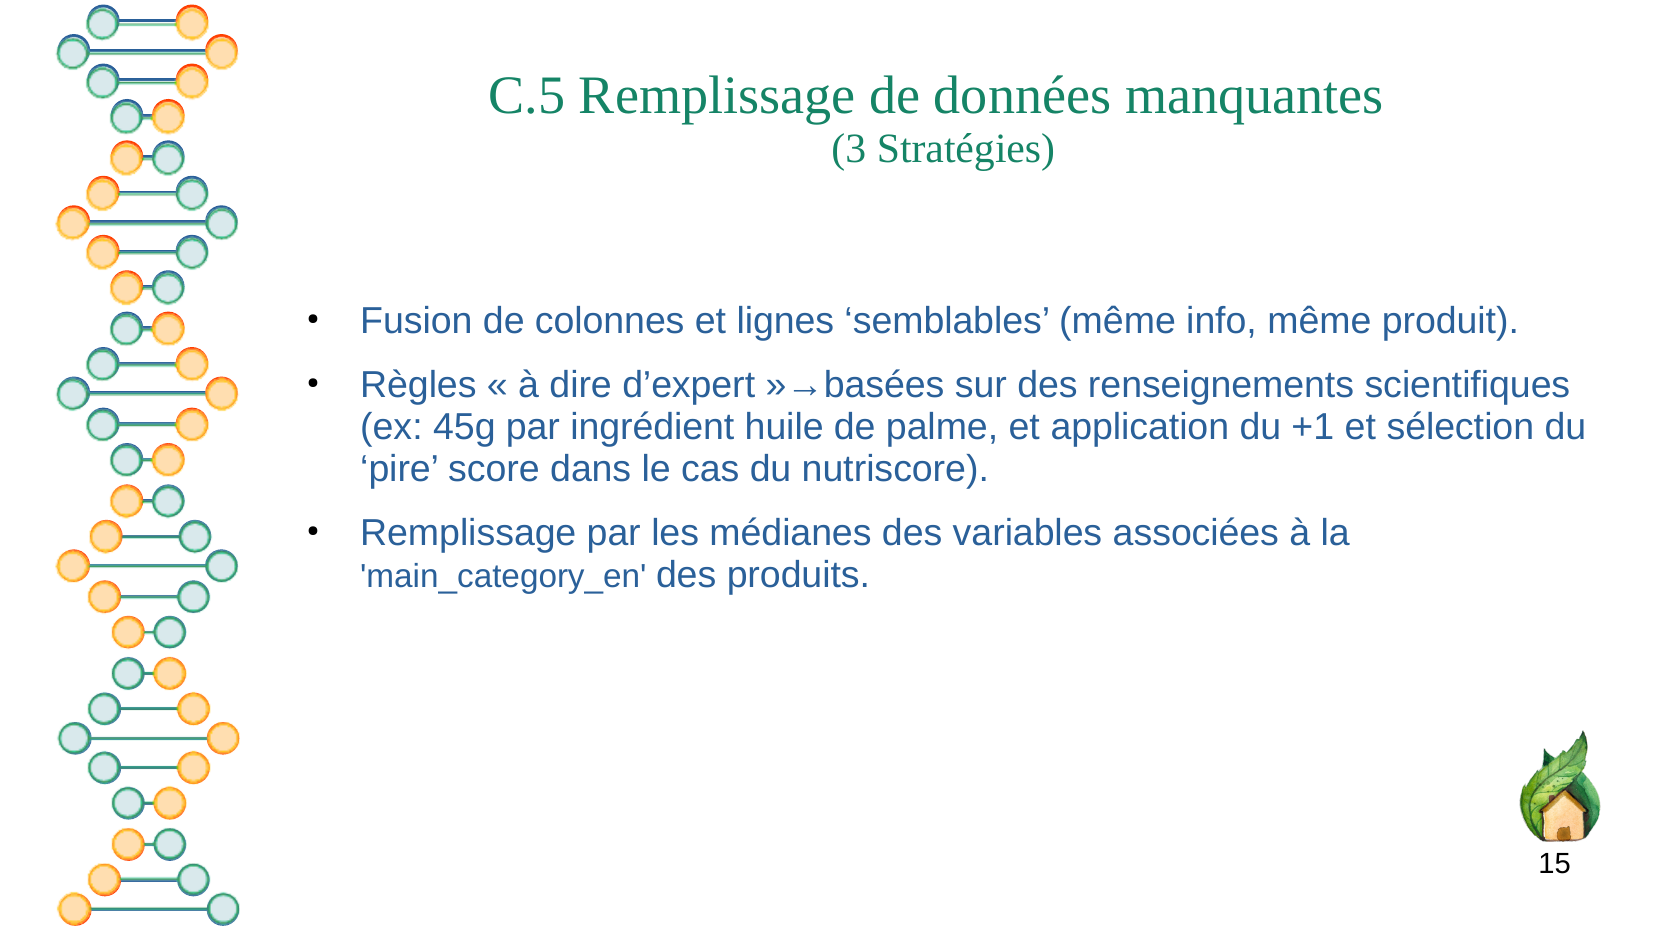

# C.5 Remplissage de données manquantes (3 Stratégies)
Fusion de colonnes et lignes ‘semblables’ (même info, même produit).
Règles « à dire d’expert »→basées sur des renseignements scientifiques (ex: 45g par ingrédient huile de palme, et application du +1 et sélection du ‘pire’ score dans le cas du nutriscore).
Remplissage par les médianes des variables associées à la 'main_category_en' des produits.
15